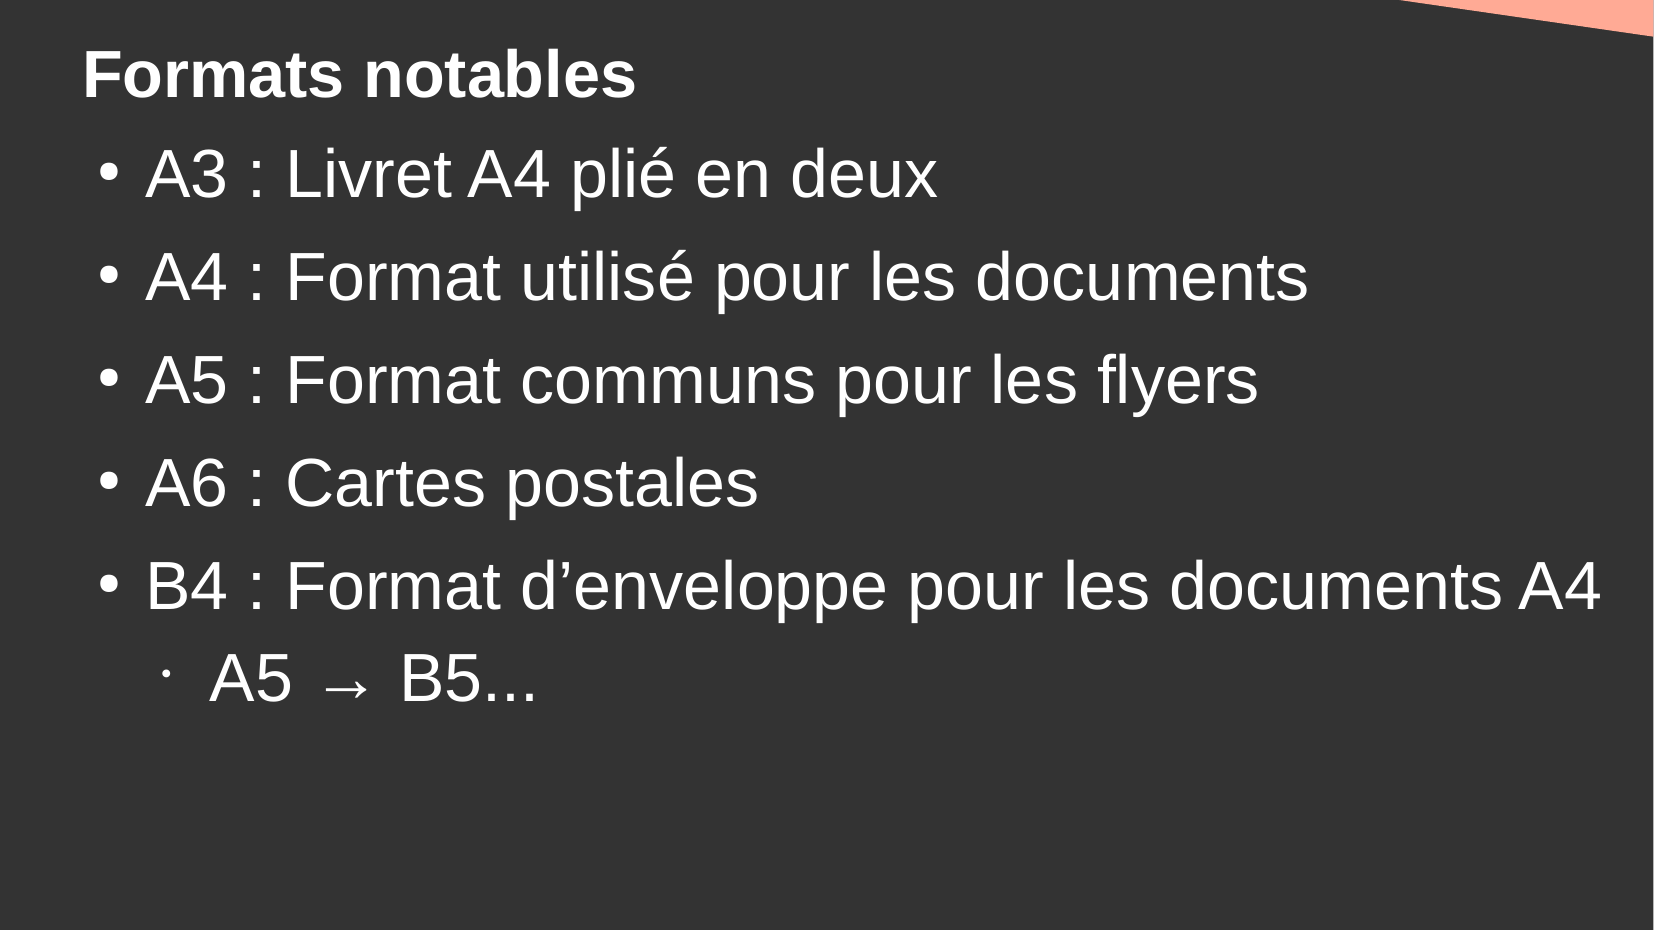

# Formats notables
A3 : Livret A4 plié en deux
A4 : Format utilisé pour les documents
A5 : Format communs pour les flyers
A6 : Cartes postales
B4 : Format d’enveloppe pour les documents A4
A5 → B5...